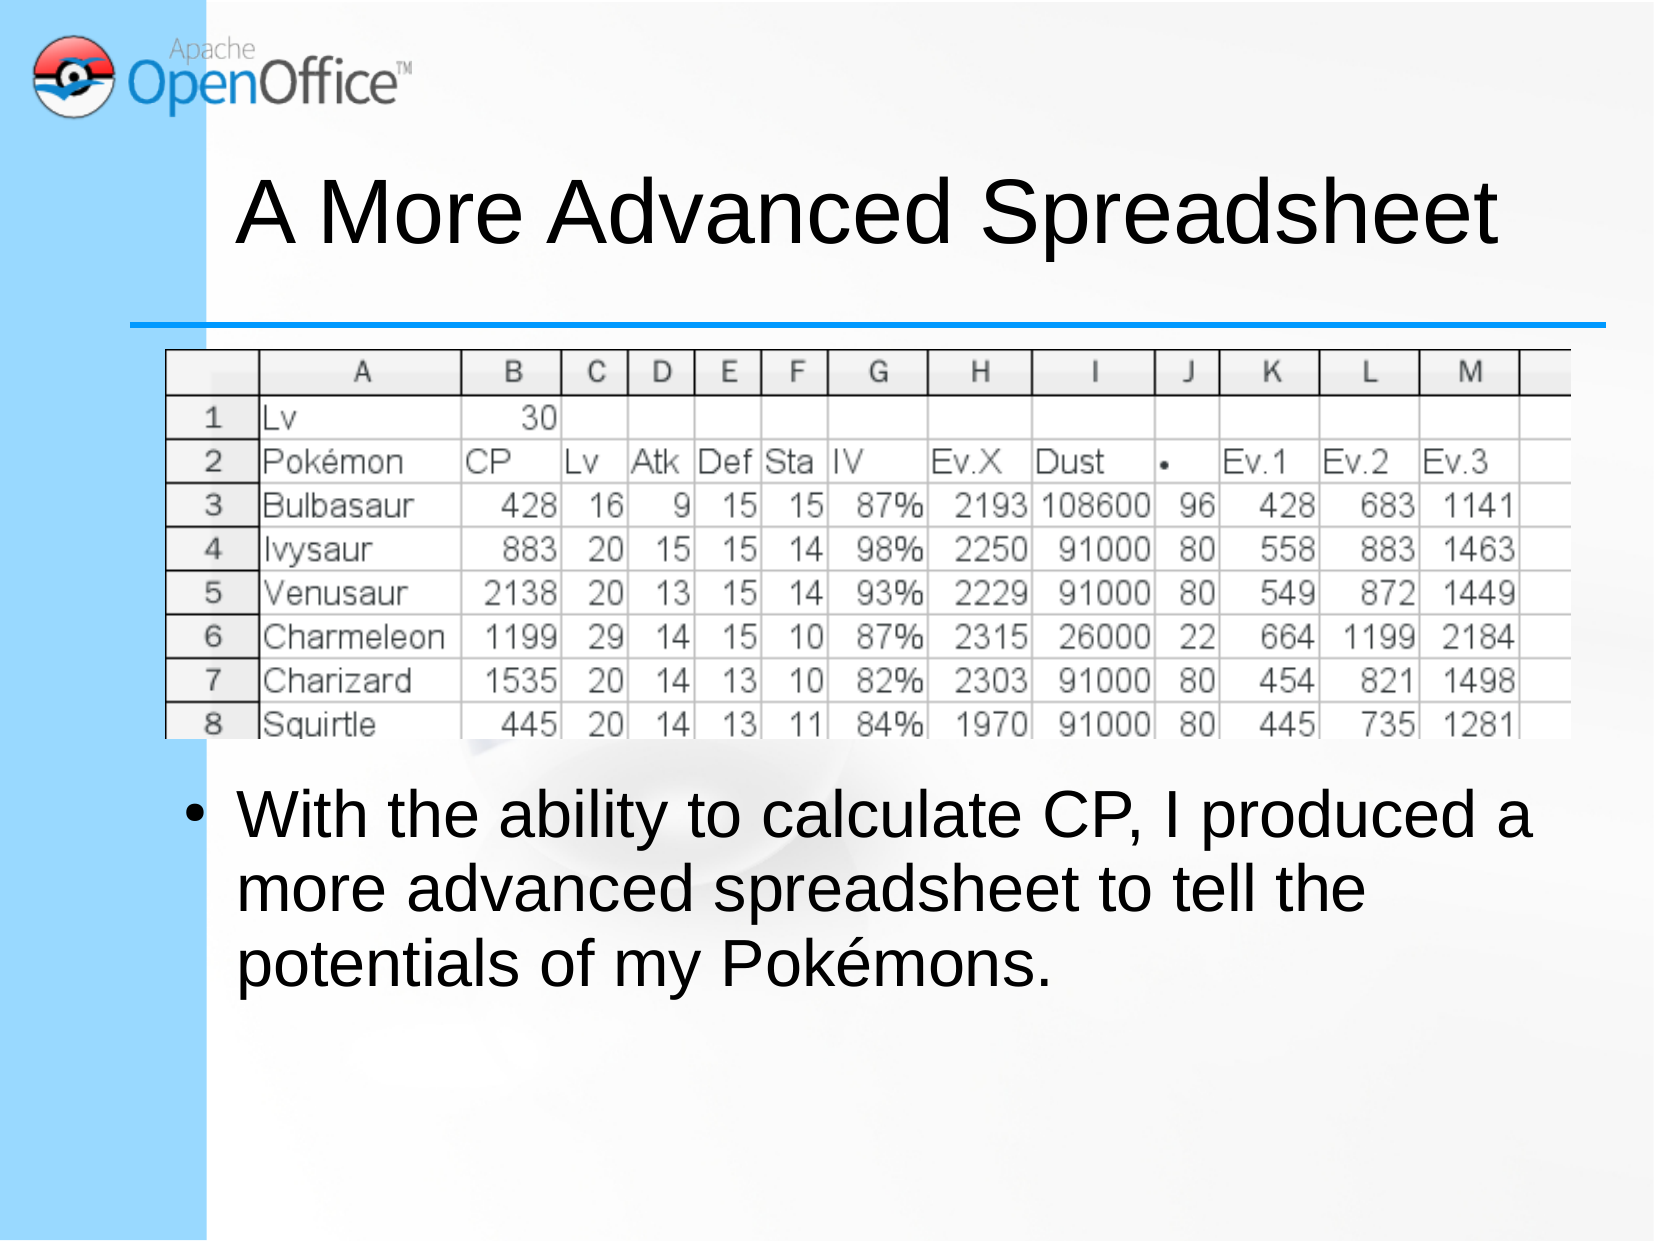

# A More Advanced Spreadsheet
With the ability to calculate CP, I produced a more advanced spreadsheet to tell the potentials of my Pokémons.